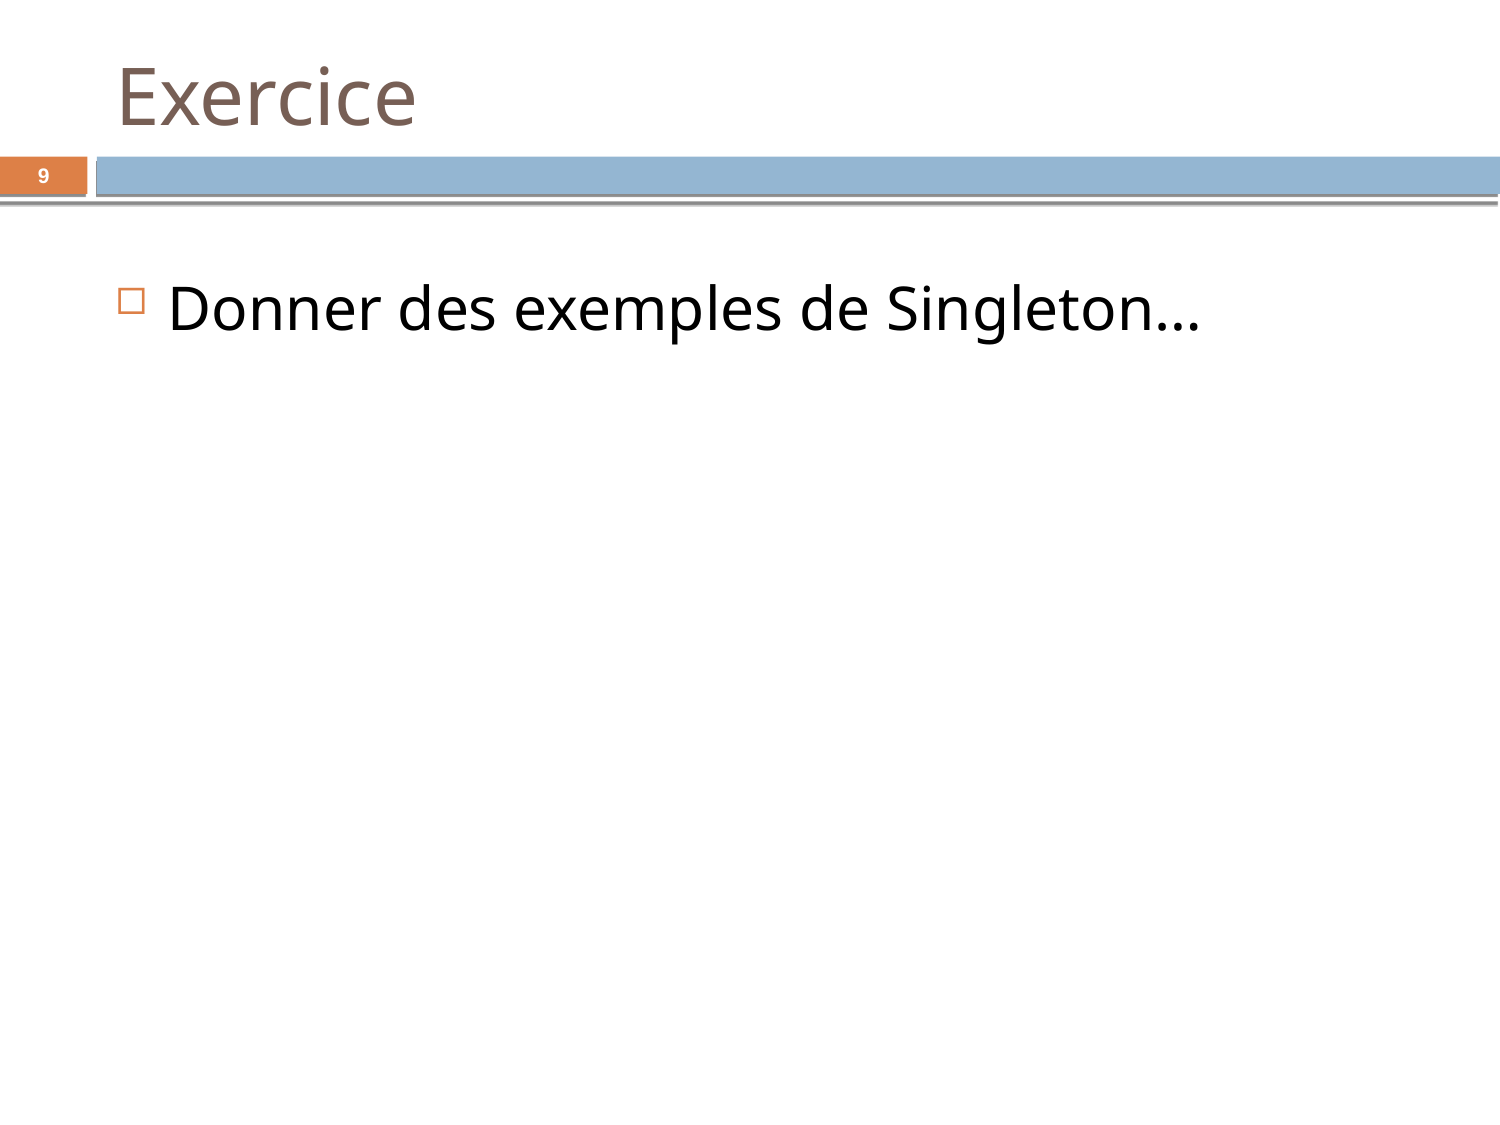

# Exercice
Donner des exemples de Singleton…